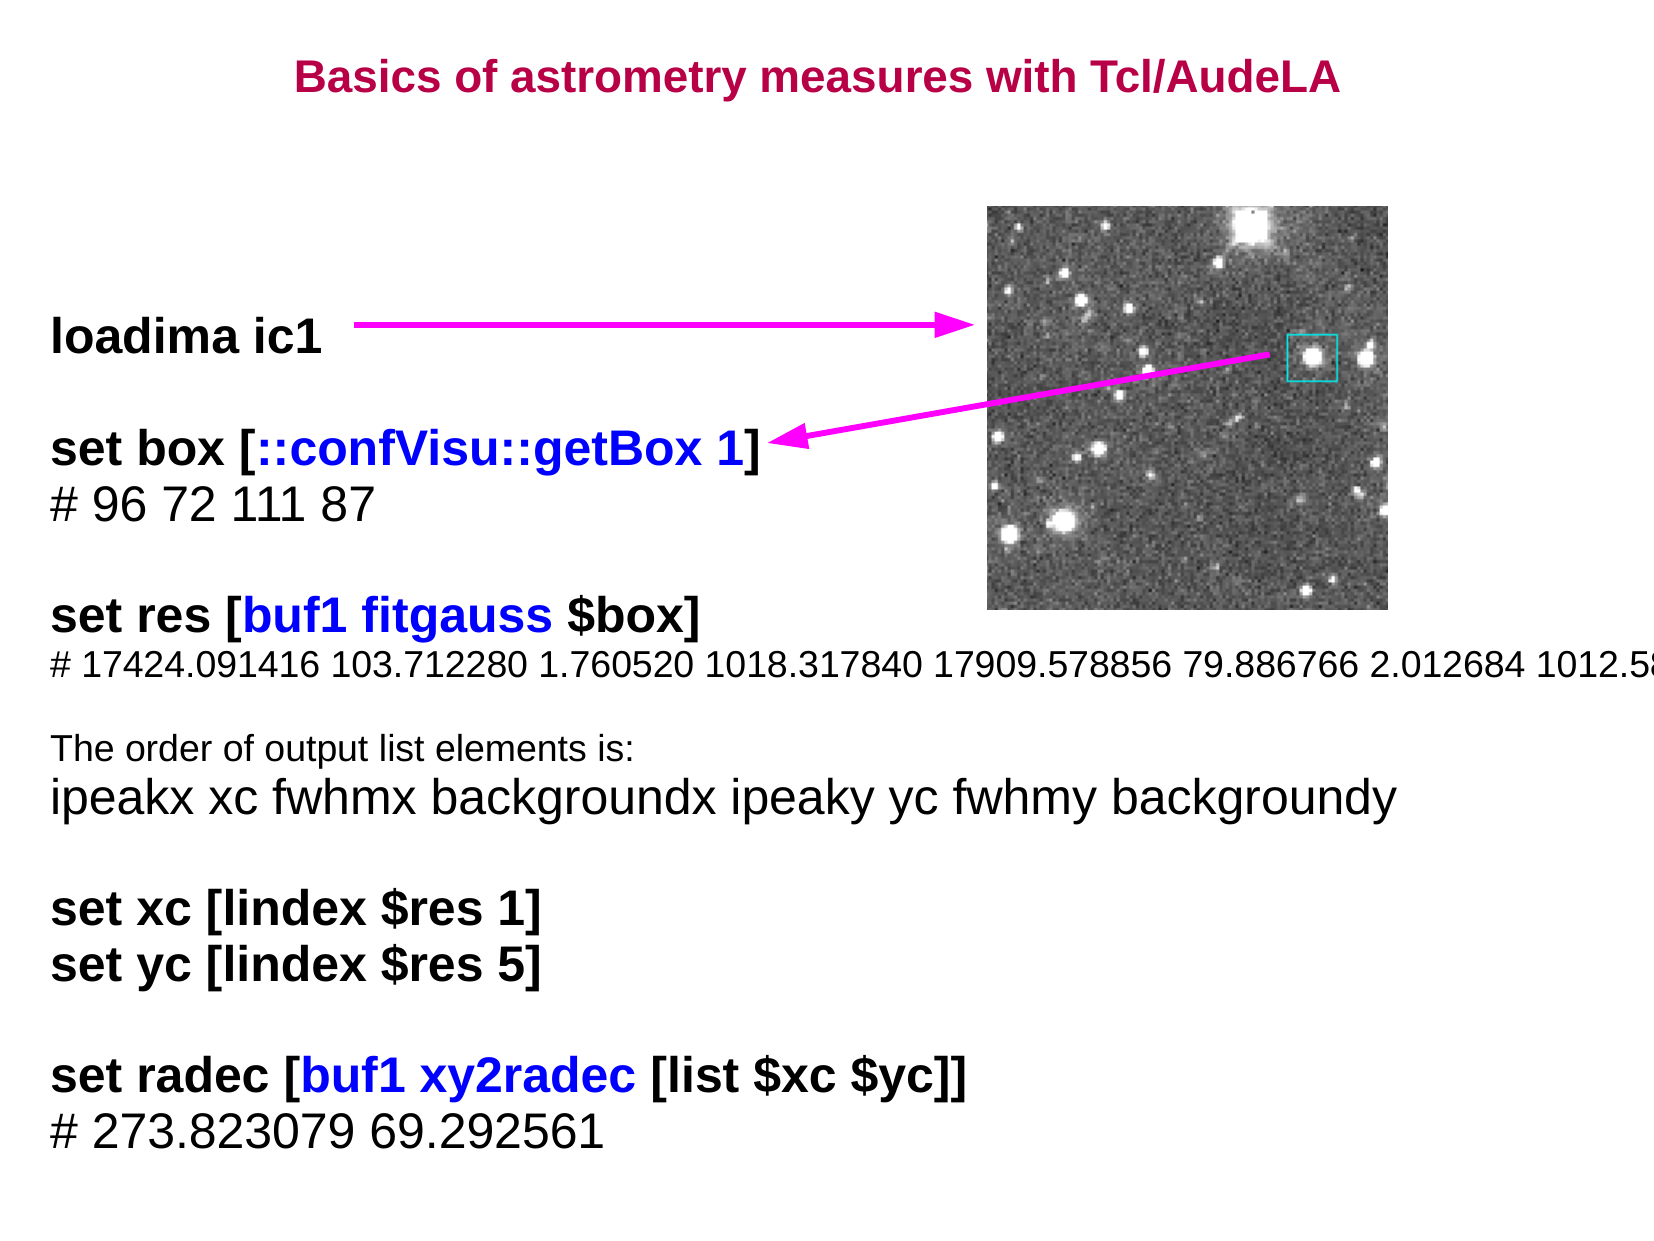

Basics of astrometry measures with Tcl/AudeLA
loadima ic1
set box [::confVisu::getBox 1]
# 96 72 111 87
set res [buf1 fitgauss $box]
# 17424.091416 103.712280 1.760520 1018.317840 17909.578856 79.886766 2.012684 1012.588817
The order of output list elements is:
ipeakx xc fwhmx backgroundx ipeaky yc fwhmy backgroundy
set xc [lindex $res 1]
set yc [lindex $res 5]
set radec [buf1 xy2radec [list $xc $yc]]
# 273.823079 69.292561